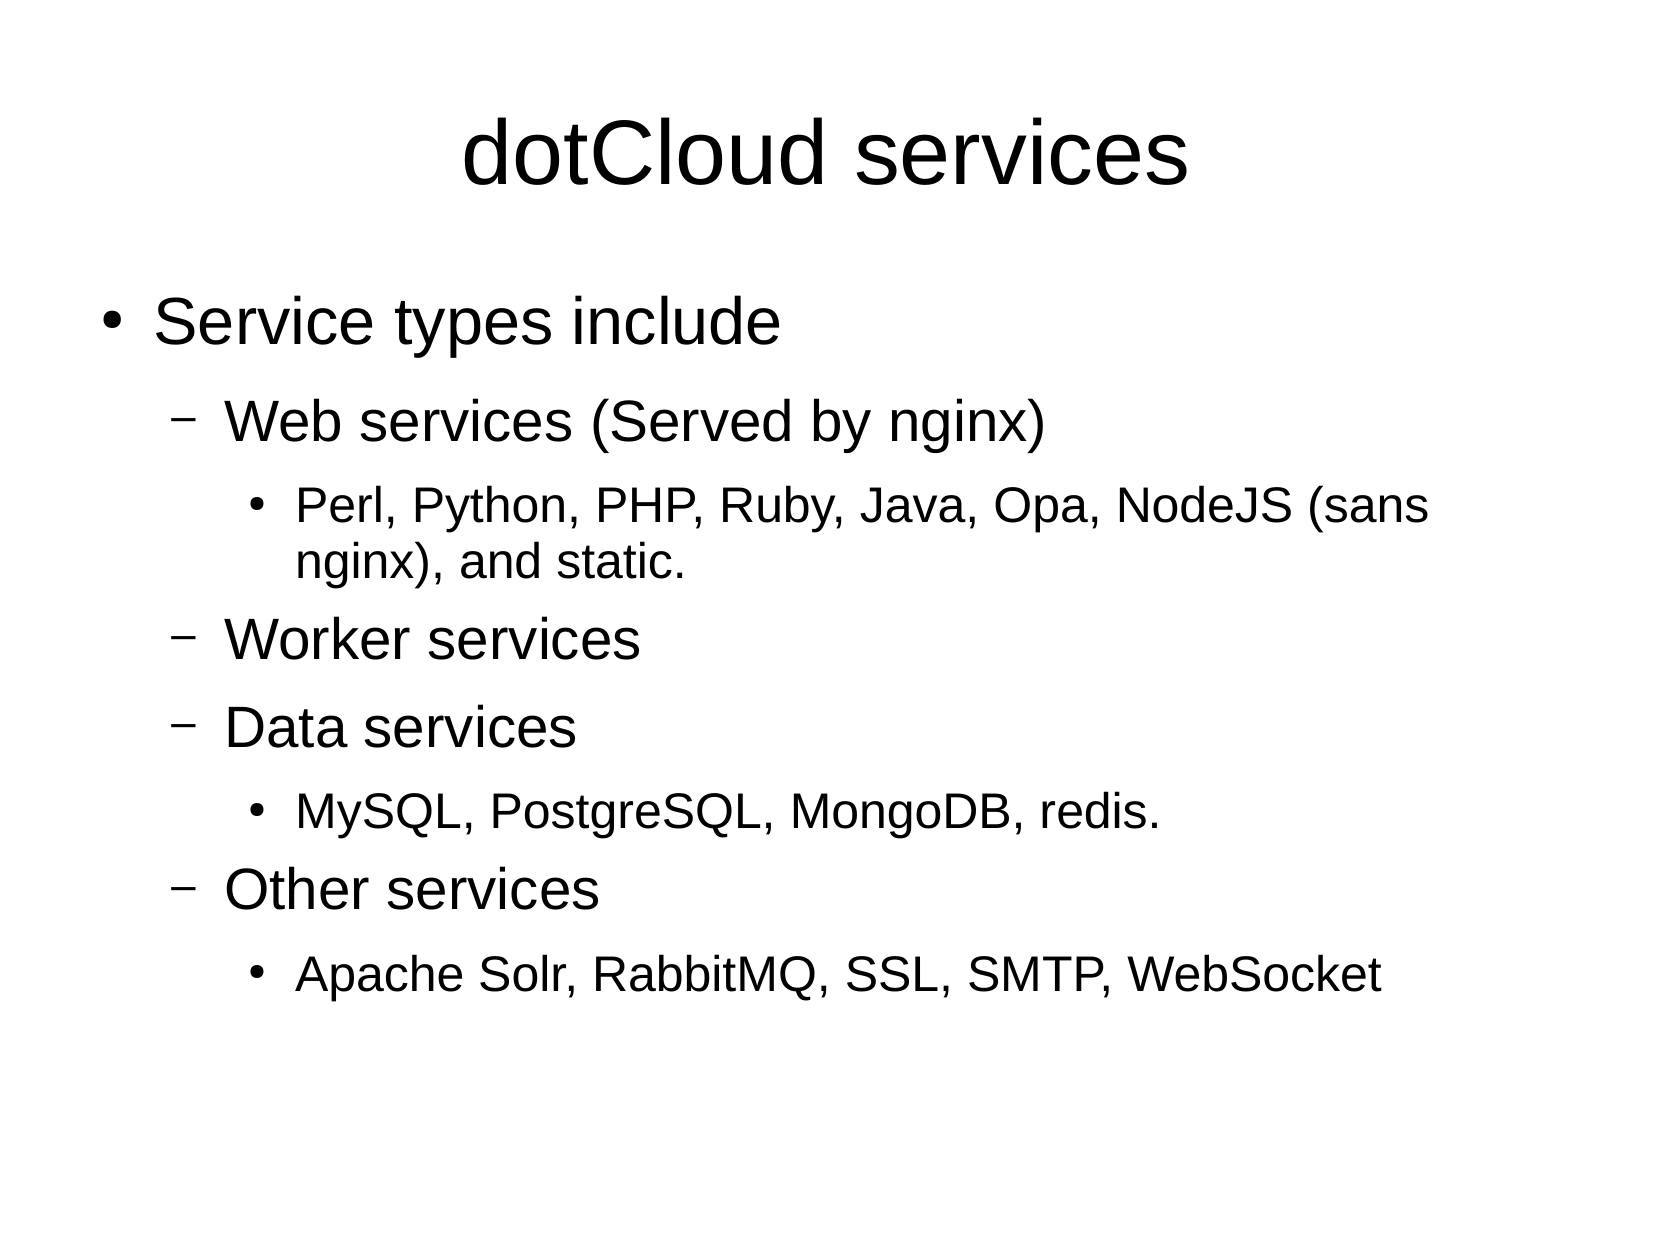

# dotCloud services
Service types include
Web services (Served by nginx)
Perl, Python, PHP, Ruby, Java, Opa, NodeJS (sans nginx), and static.
Worker services
Data services
MySQL, PostgreSQL, MongoDB, redis.
Other services
Apache Solr, RabbitMQ, SSL, SMTP, WebSocket